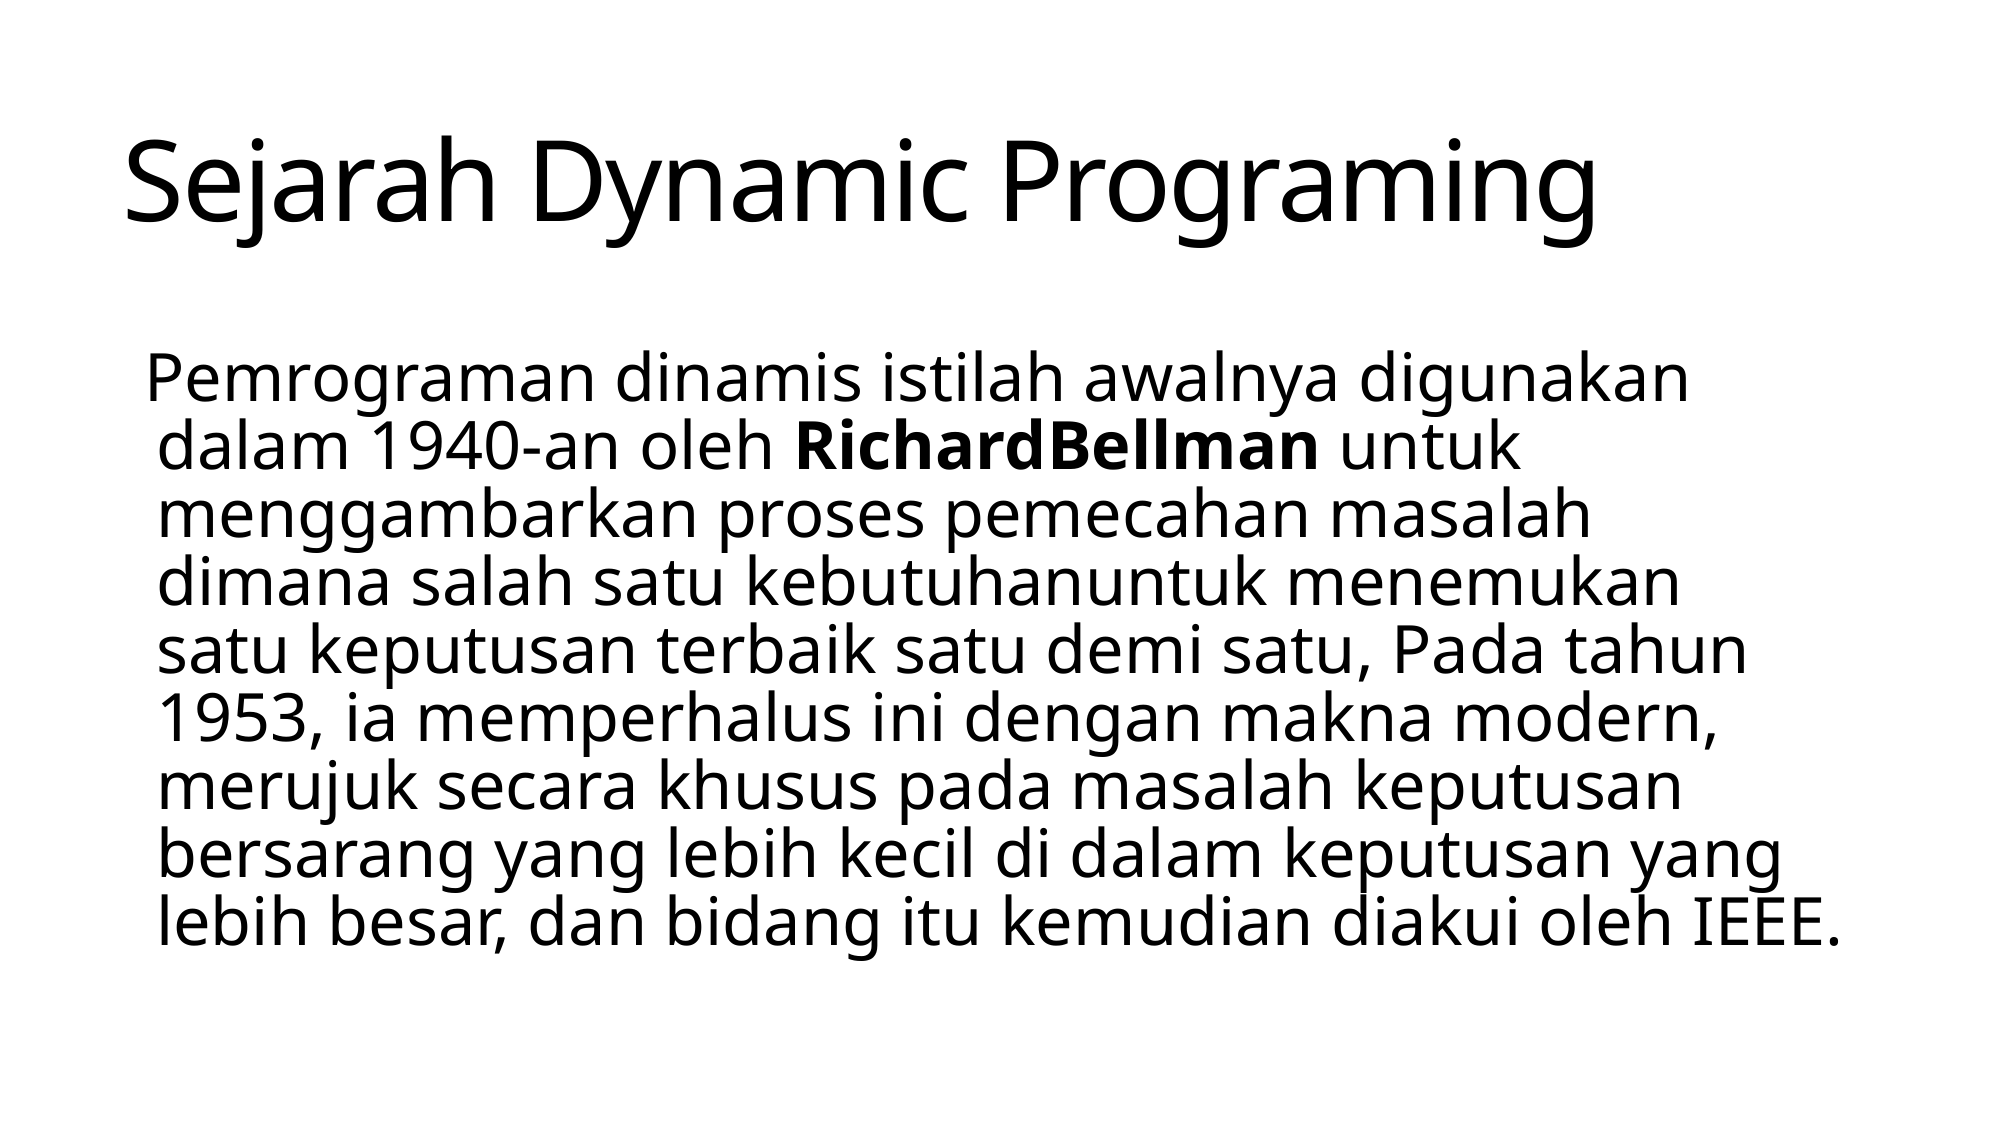

# Sejarah Dynamic Programing
Pemrograman dinamis istilah awalnya digunakan dalam 1940-an oleh RichardBellman untuk menggambarkan proses pemecahan masalah dimana salah satu kebutuhanuntuk menemukan satu keputusan terbaik satu demi satu, Pada tahun 1953, ia memperhalus ini dengan makna modern, merujuk secara khusus pada masalah keputusan bersarang yang lebih kecil di dalam keputusan yang lebih besar, dan bidang itu kemudian diakui oleh IEEE.